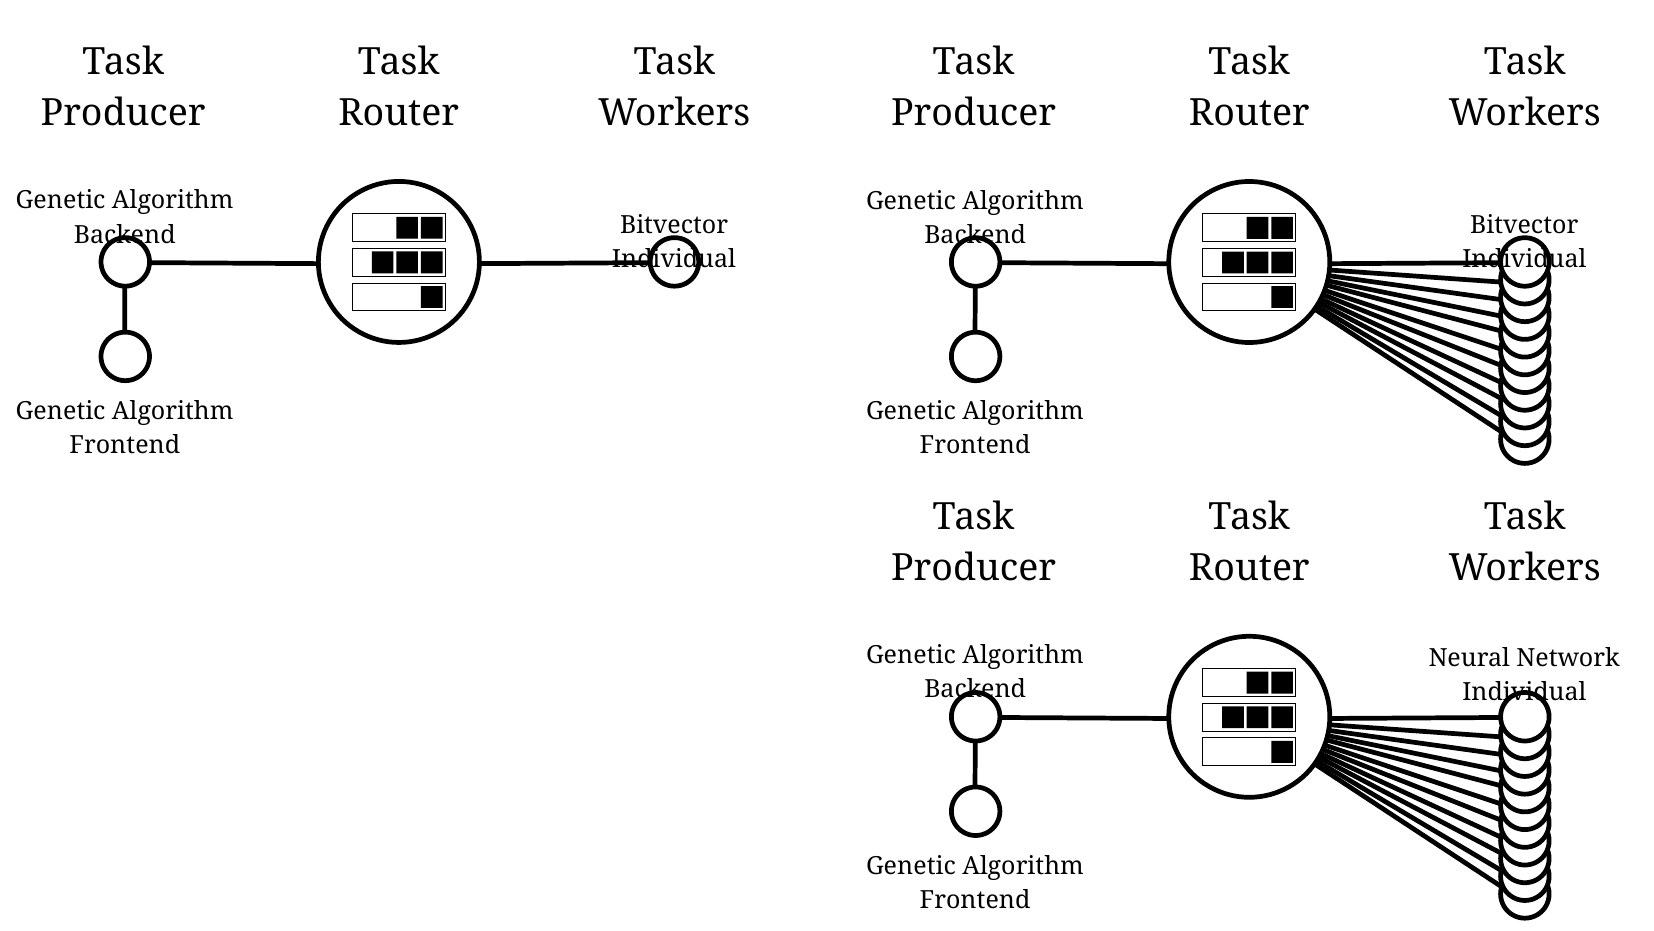

Task
Producer
Task
Router
Task
Workers
Task
Producer
Task
Router
Task
Workers
Genetic Algorithm
Backend
Genetic Algorithm
Backend
Bitvector Individual
Bitvector Individual
Genetic Algorithm
Frontend
Genetic Algorithm
Frontend
Task
Producer
Task
Router
Task
Workers
Genetic Algorithm
Backend
Neural Network Individual
Genetic Algorithm
Frontend